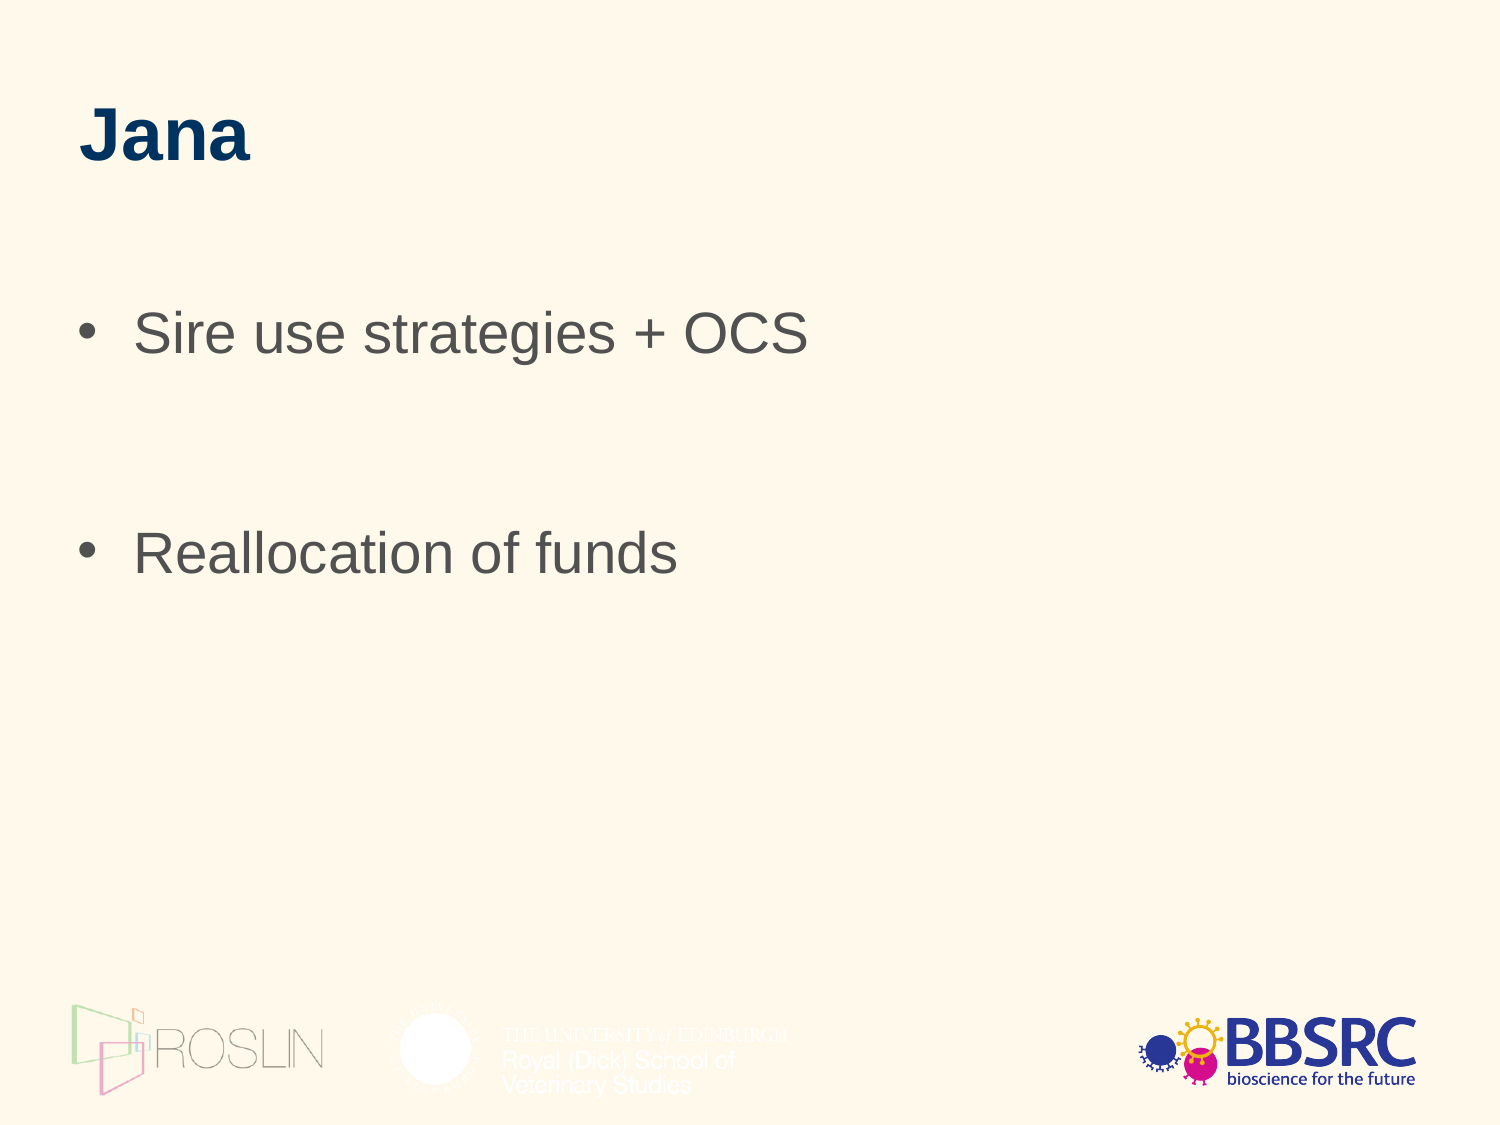

Jana
Sire use strategies + OCS
Reallocation of funds